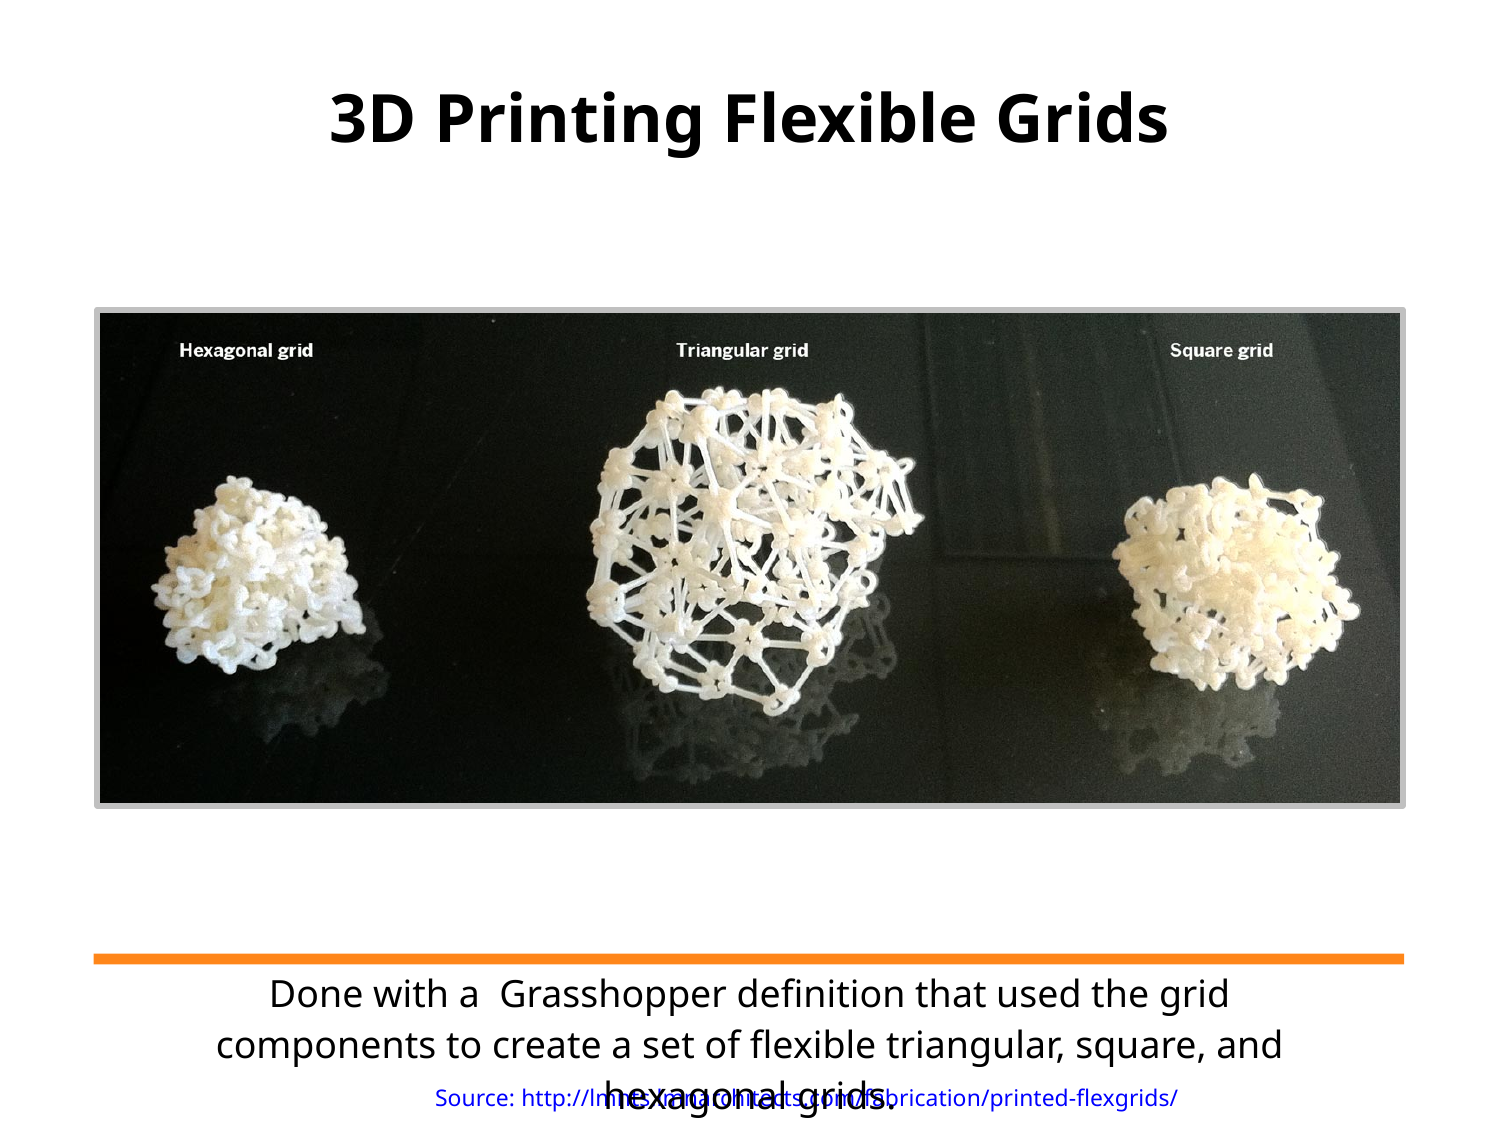

# 3D Printing Flexible Grids
Done with a Grasshopper definition that used the grid components to create a set of flexible triangular, square, and hexagonal grids.
Source: http://lmnts.lmnarchitects.com/fabrication/printed-flexgrids/